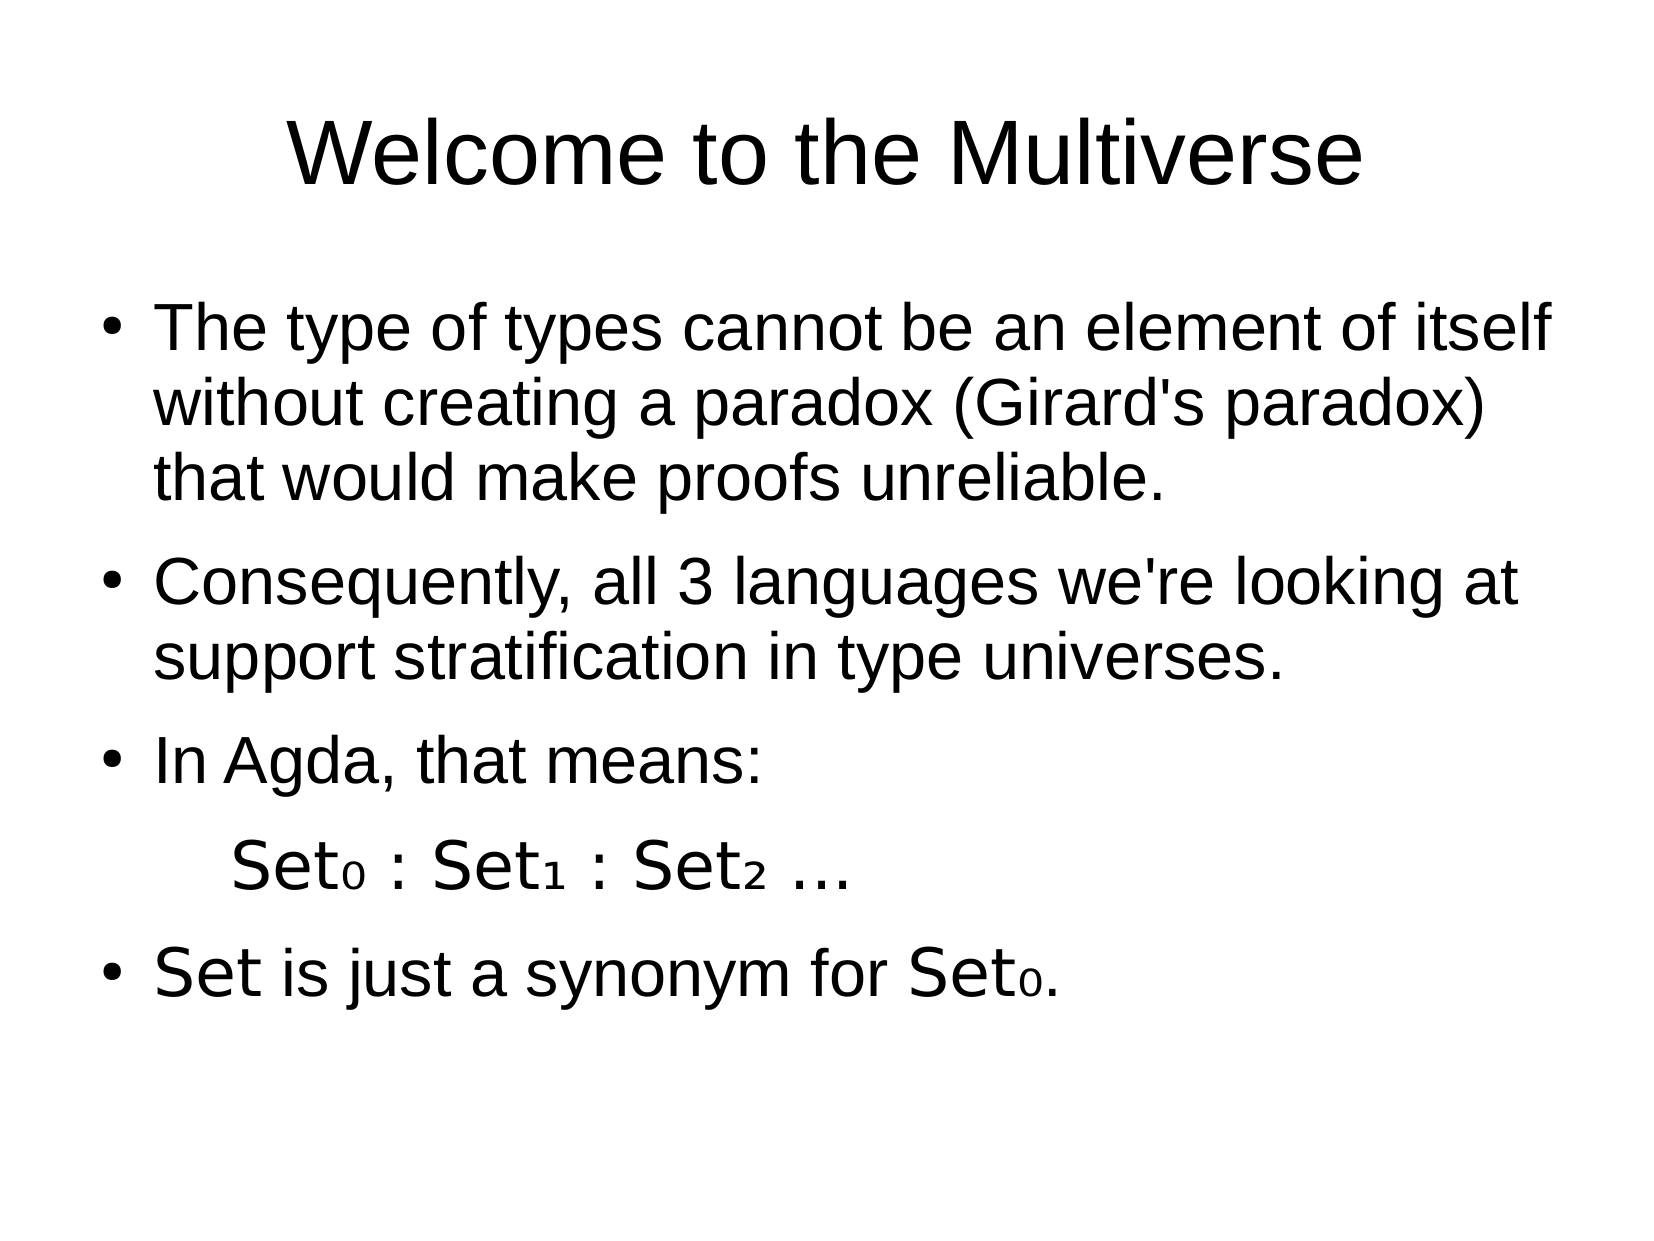

# Welcome to the Multiverse
The type of types cannot be an element of itself without creating a paradox (Girard's paradox) that would make proofs unreliable.
Consequently, all 3 languages we're looking at support stratification in type universes.
In Agda, that means:
 Set₀ : Set₁ : Set₂ ...
Set is just a synonym for Set₀.